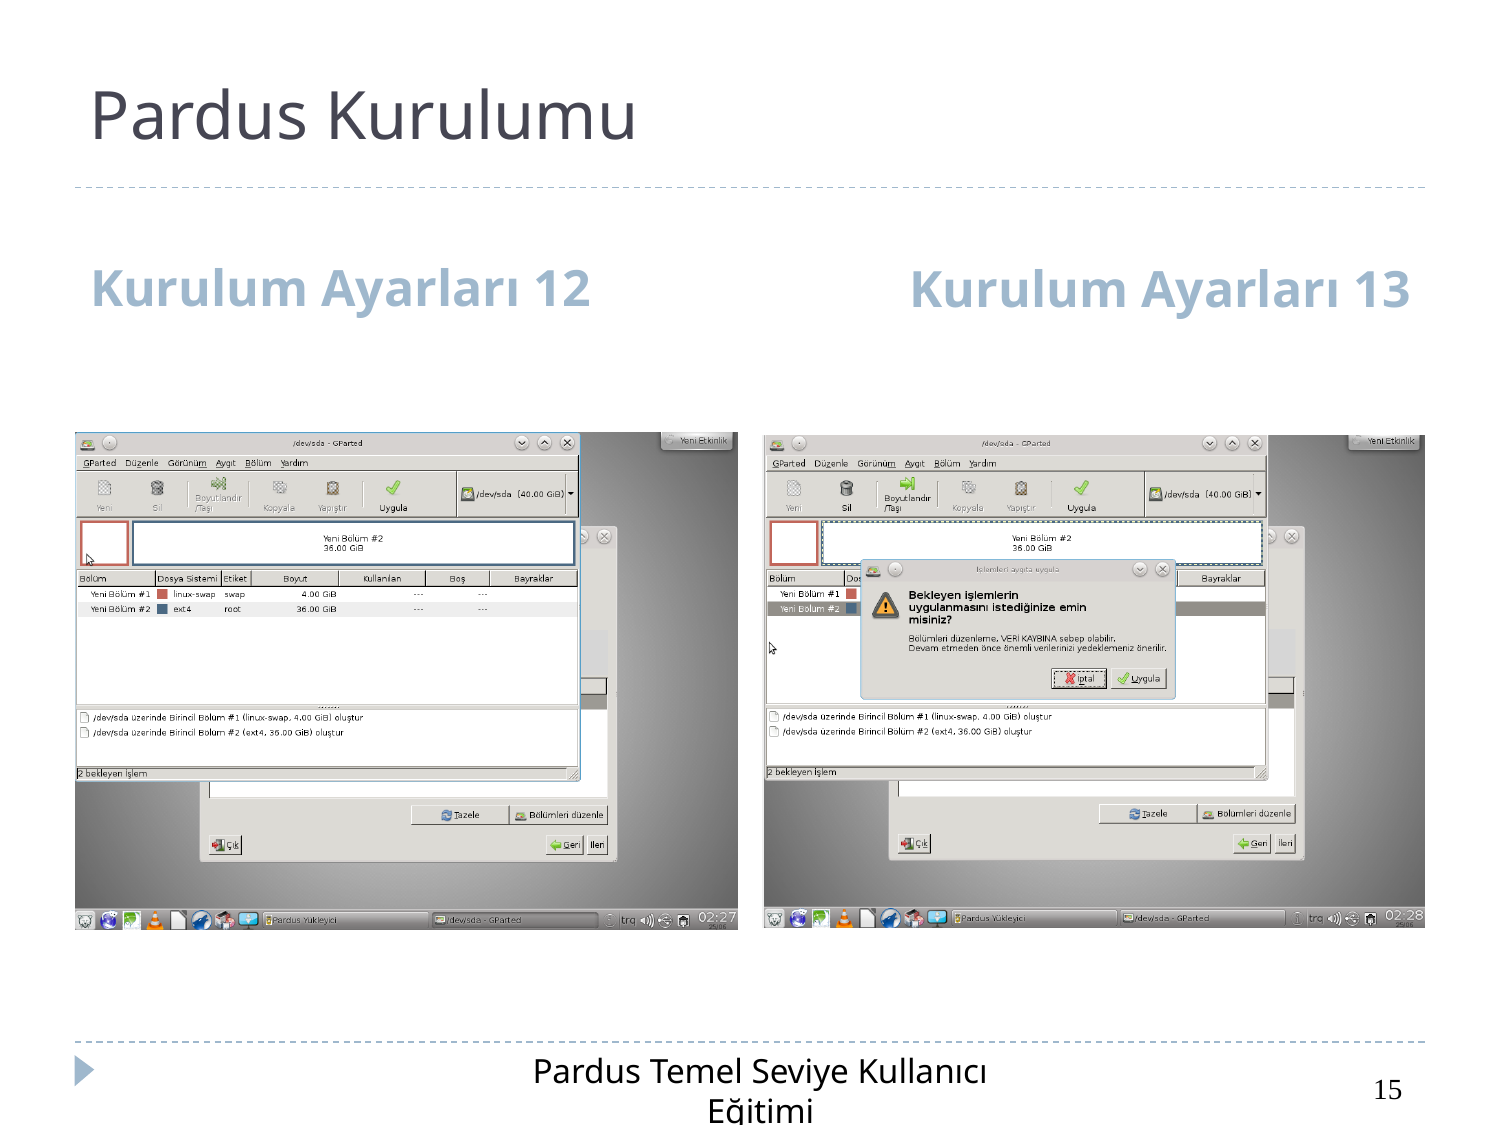

# Pardus Kurulumu
Kurulum Ayarları 12
Kurulum Ayarları 13